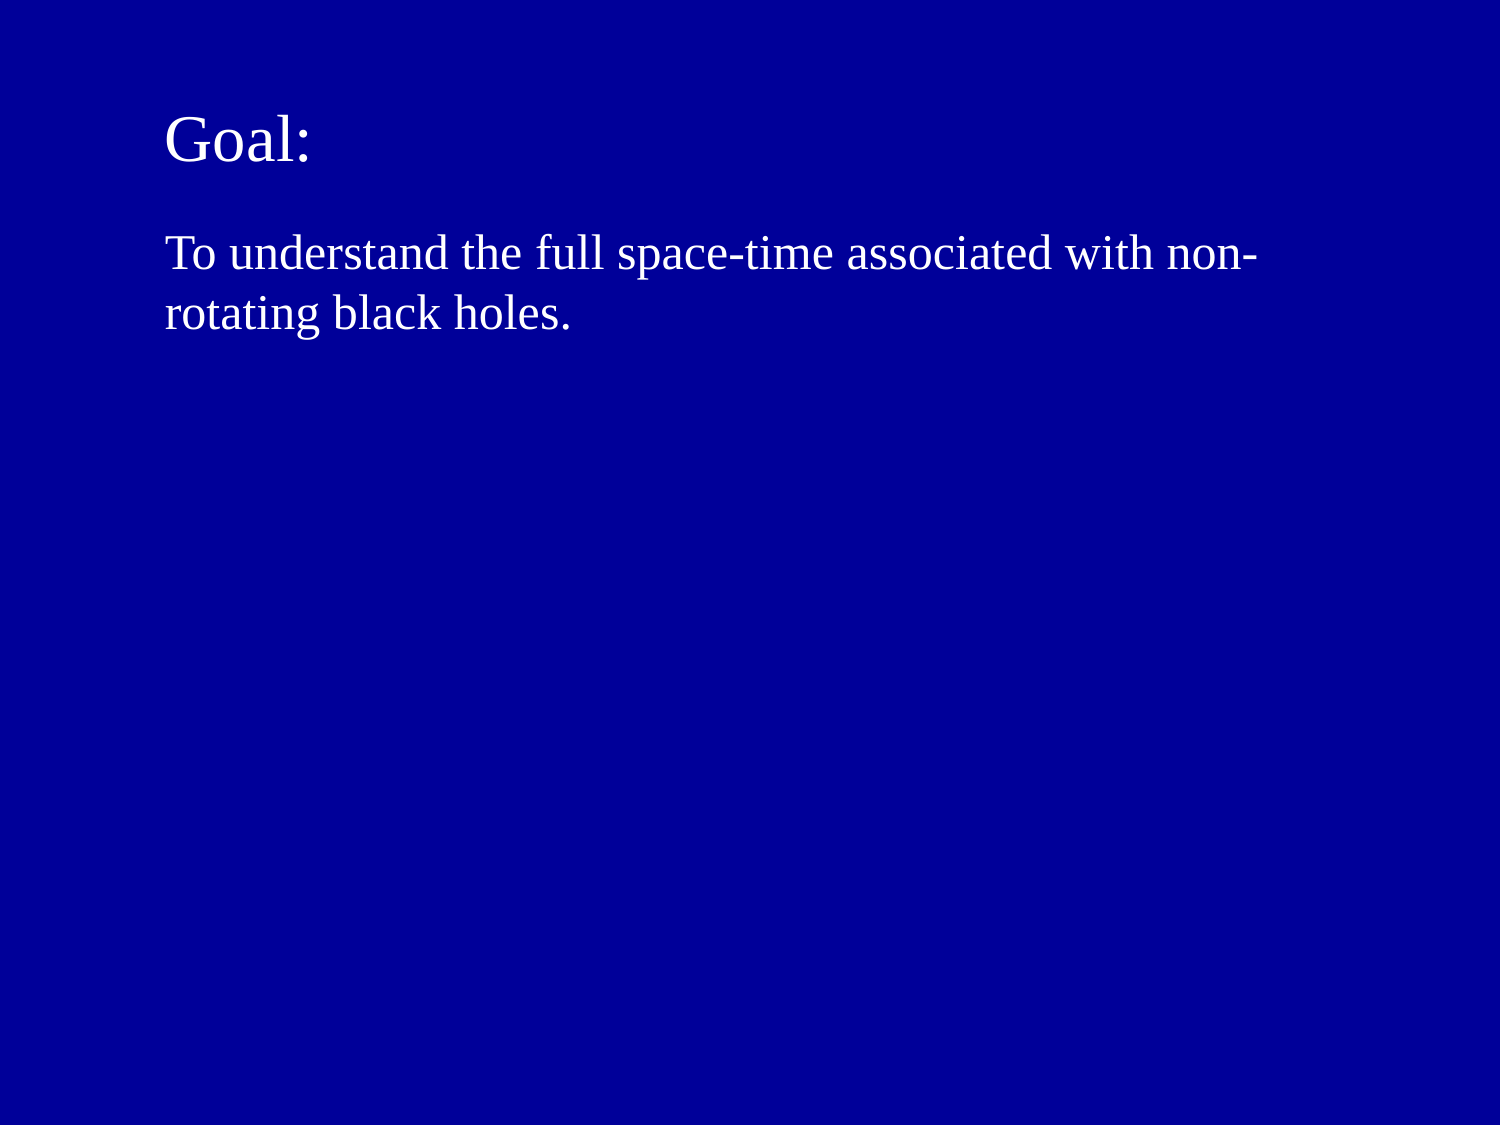

Goal:
To understand the full space-time associated with non-rotating black holes.